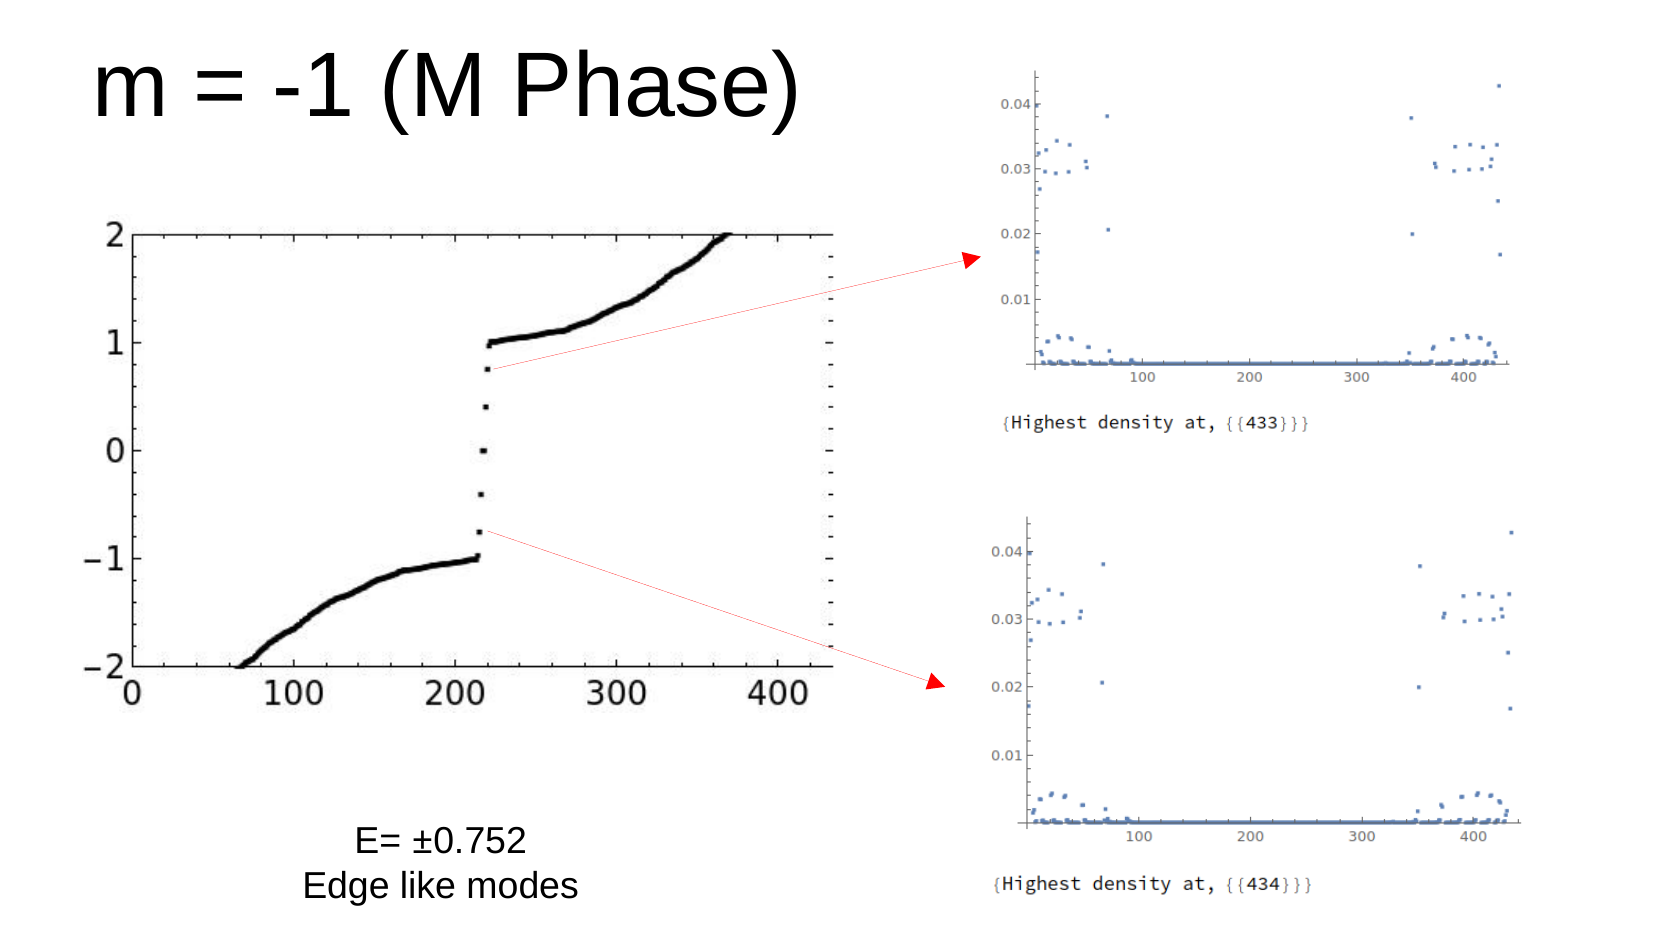

# m = -1 (M Phase)
E= ±0.752
Edge like modes